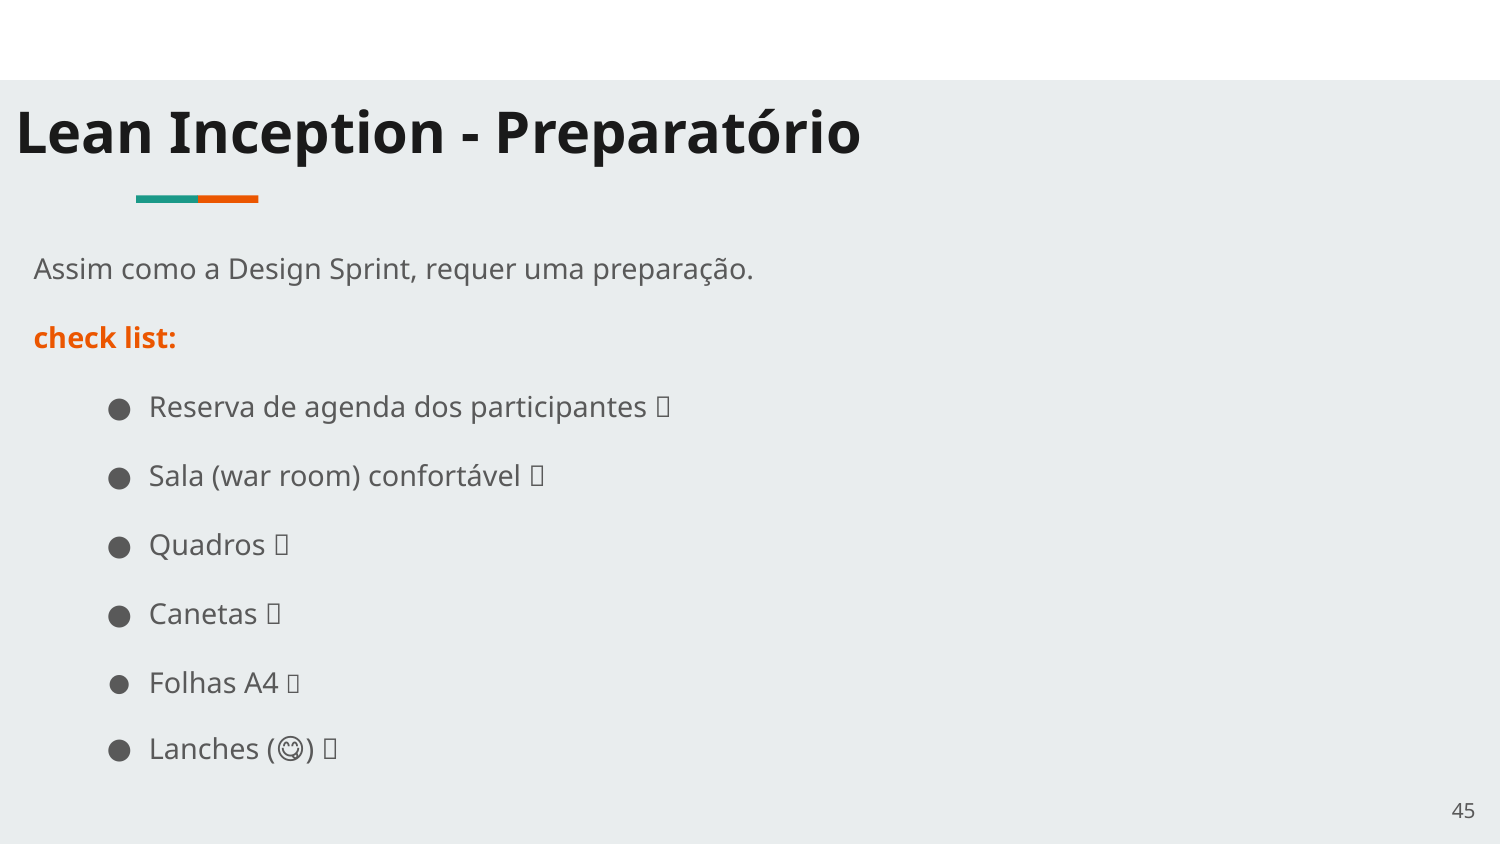

# Lean Inception - Preparatório
Assim como a Design Sprint, requer uma preparação.
check list:
Reserva de agenda dos participantes ✅
Sala (war room) confortável ✅
Quadros ✅
Canetas ✅
Folhas A4 ✅
Lanches (😋) ✅